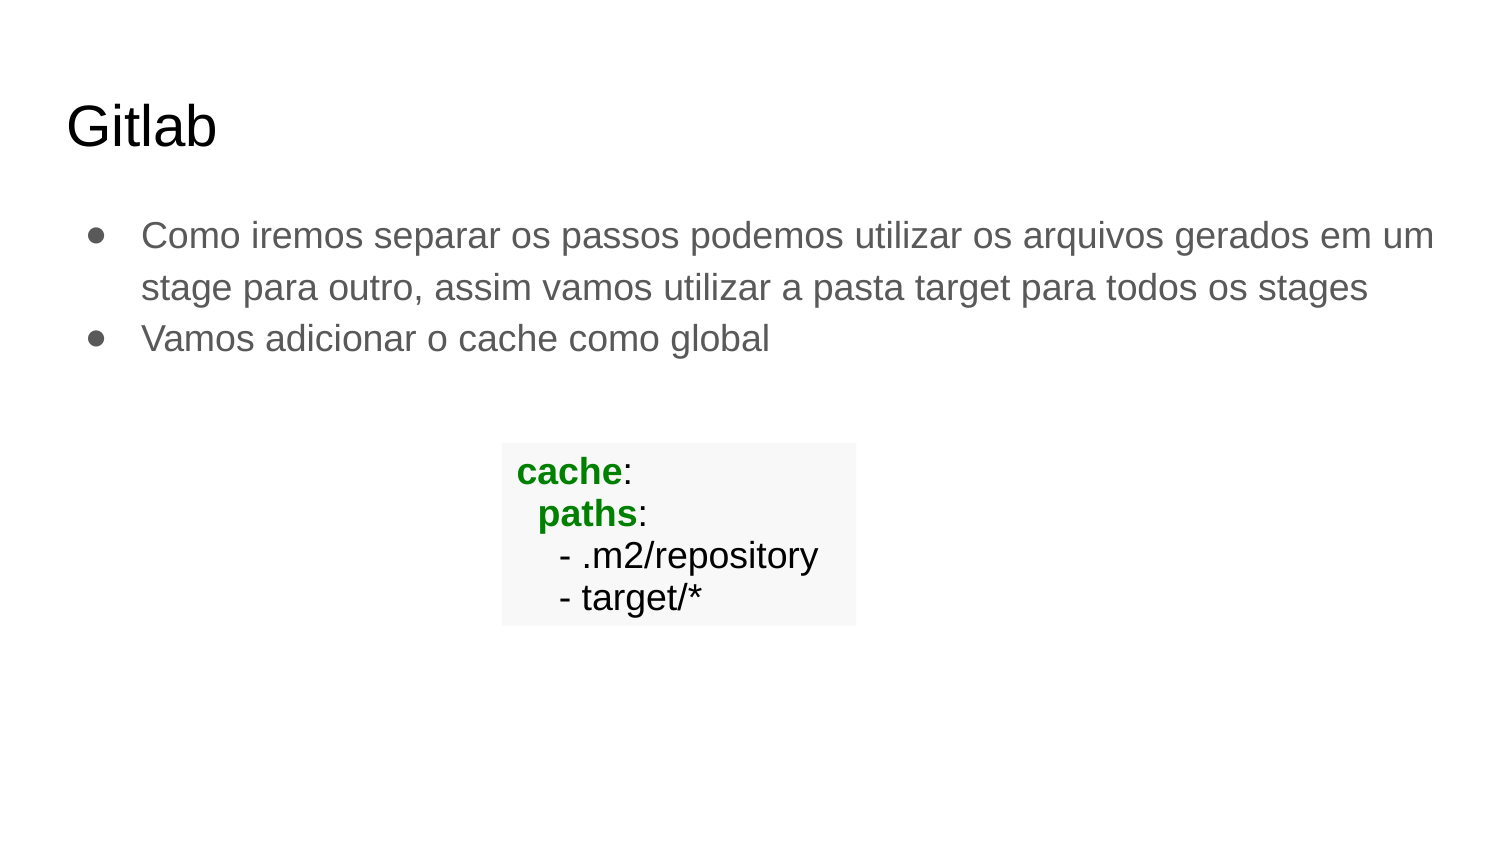

# Gitlab
Como iremos separar os passos podemos utilizar os arquivos gerados em um stage para outro, assim vamos utilizar a pasta target para todos os stages
Vamos adicionar o cache como global
cache:
 paths:
 - .m2/repository
 - target/*